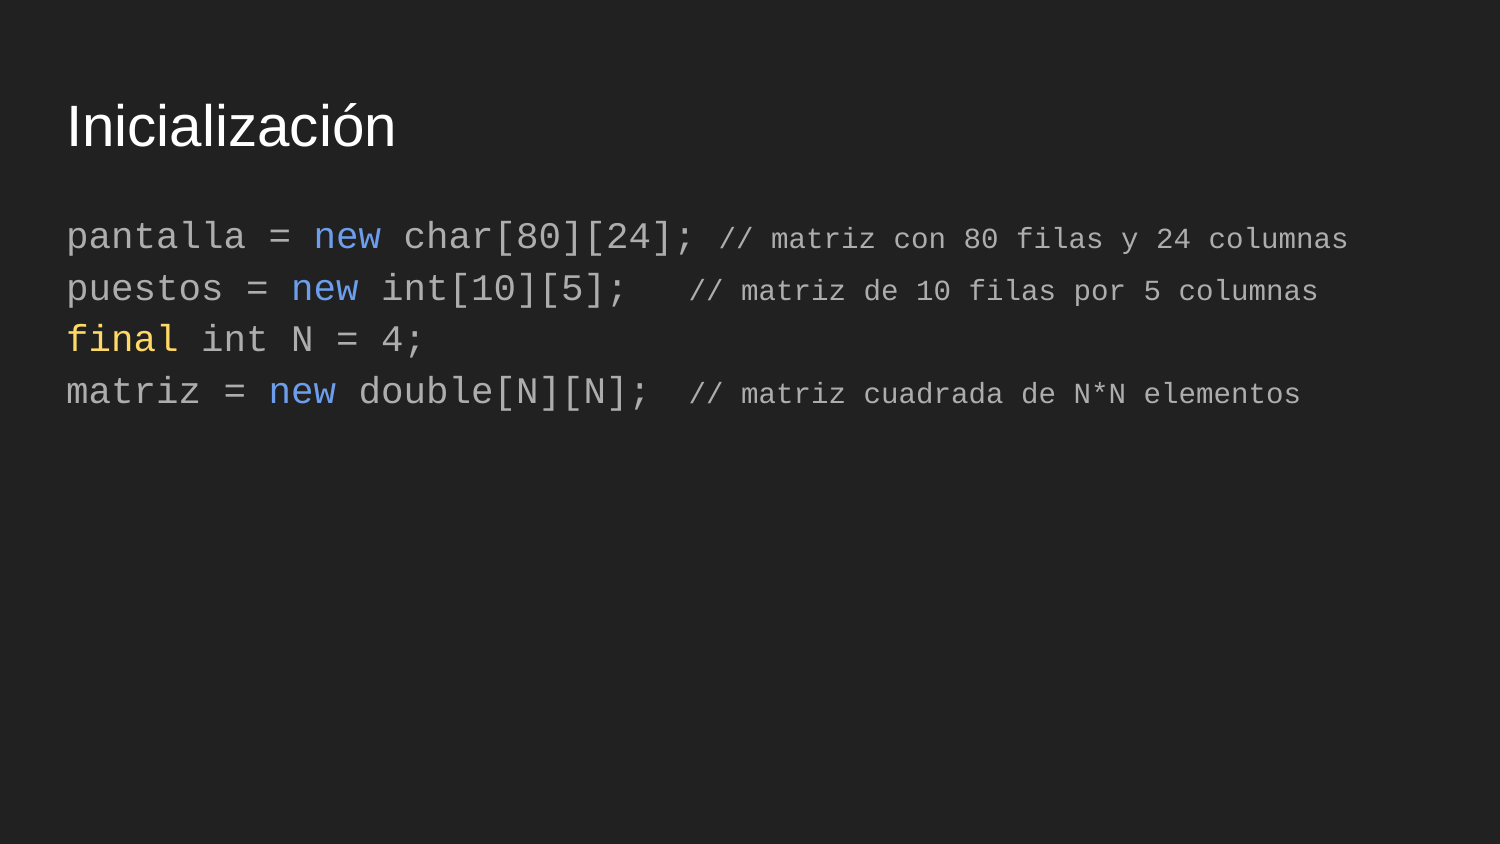

# Inicialización
pantalla = new char[80][24]; // matriz con 80 filas y 24 columnas
puestos = new int[10][5]; 	 // matriz de 10 filas por 5 columnas
final int N = 4;
matriz = new double[N][N];	 // matriz cuadrada de N*N elementos